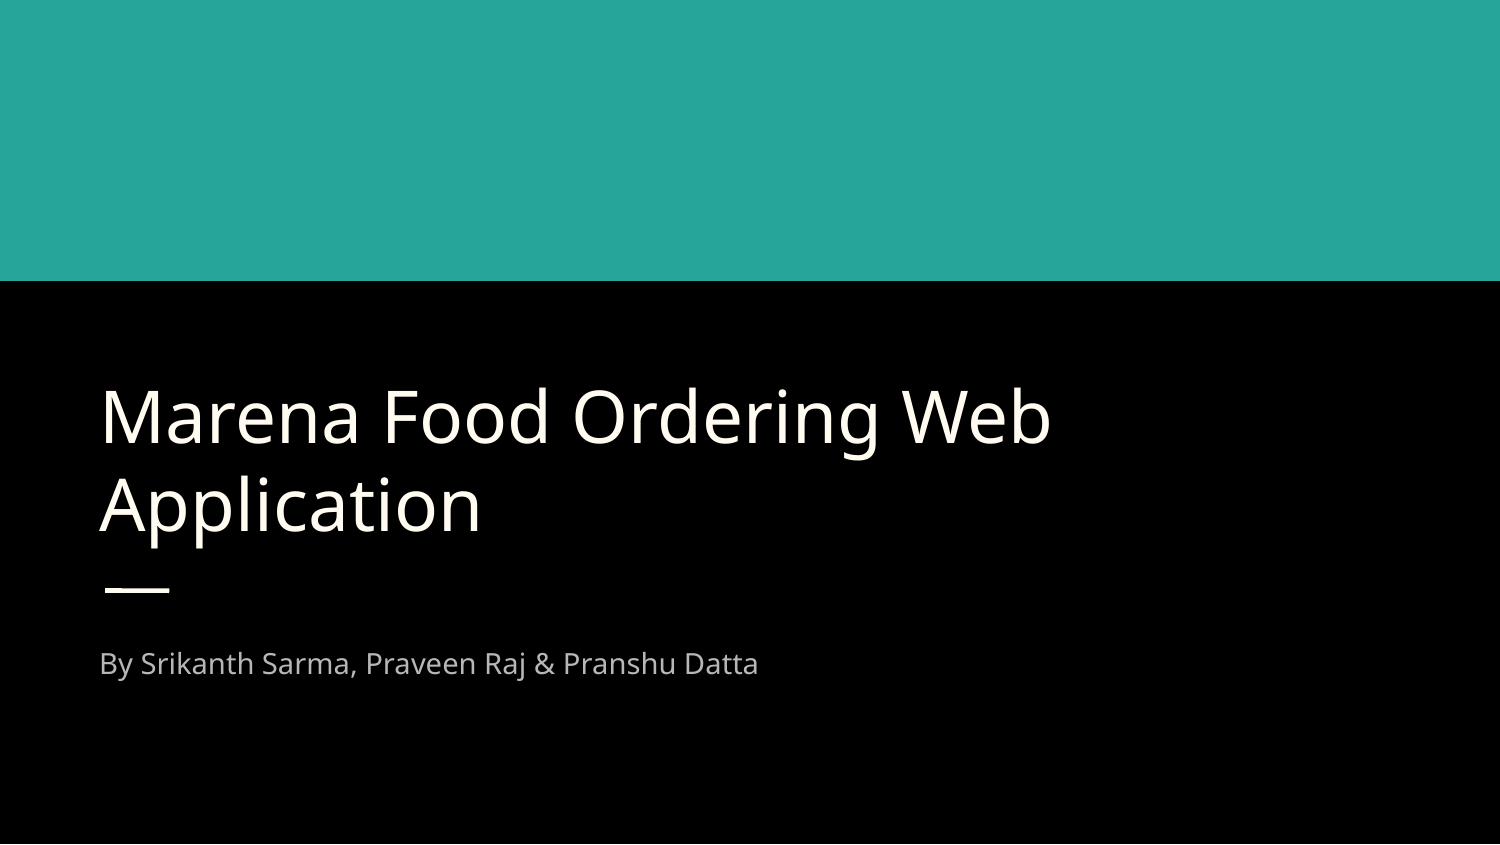

# Marena Food Ordering Web Application
By Srikanth Sarma, Praveen Raj & Pranshu Datta